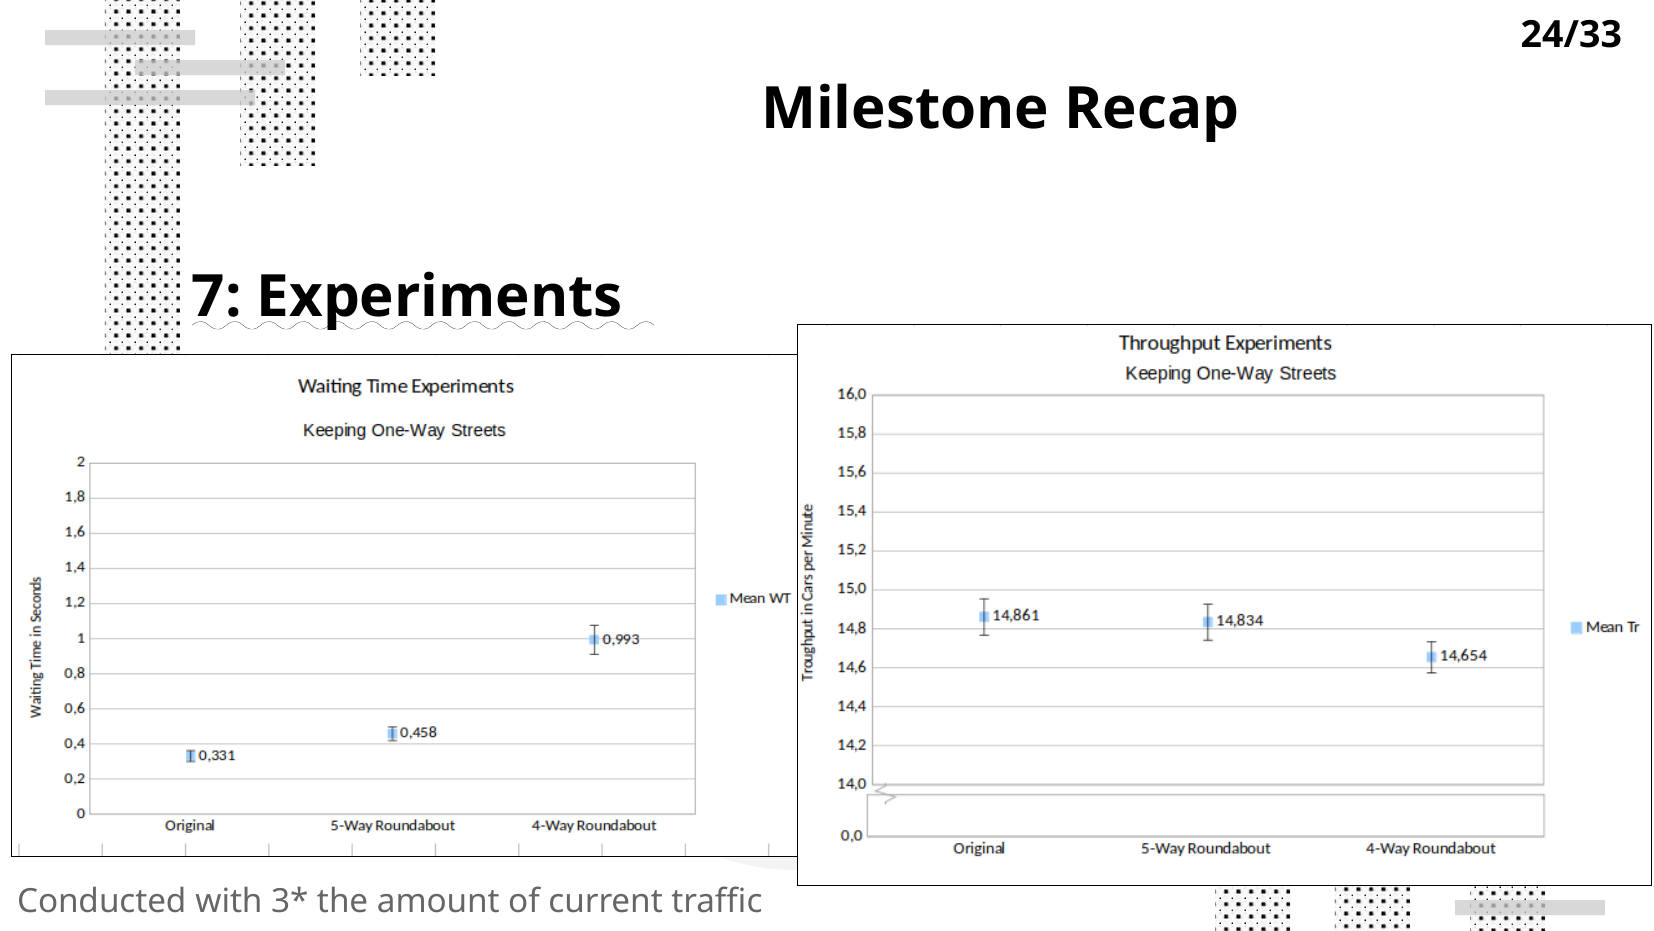

24/33
Milestone Recap
7: Experiments
Conducted with 3* the amount of current traffic